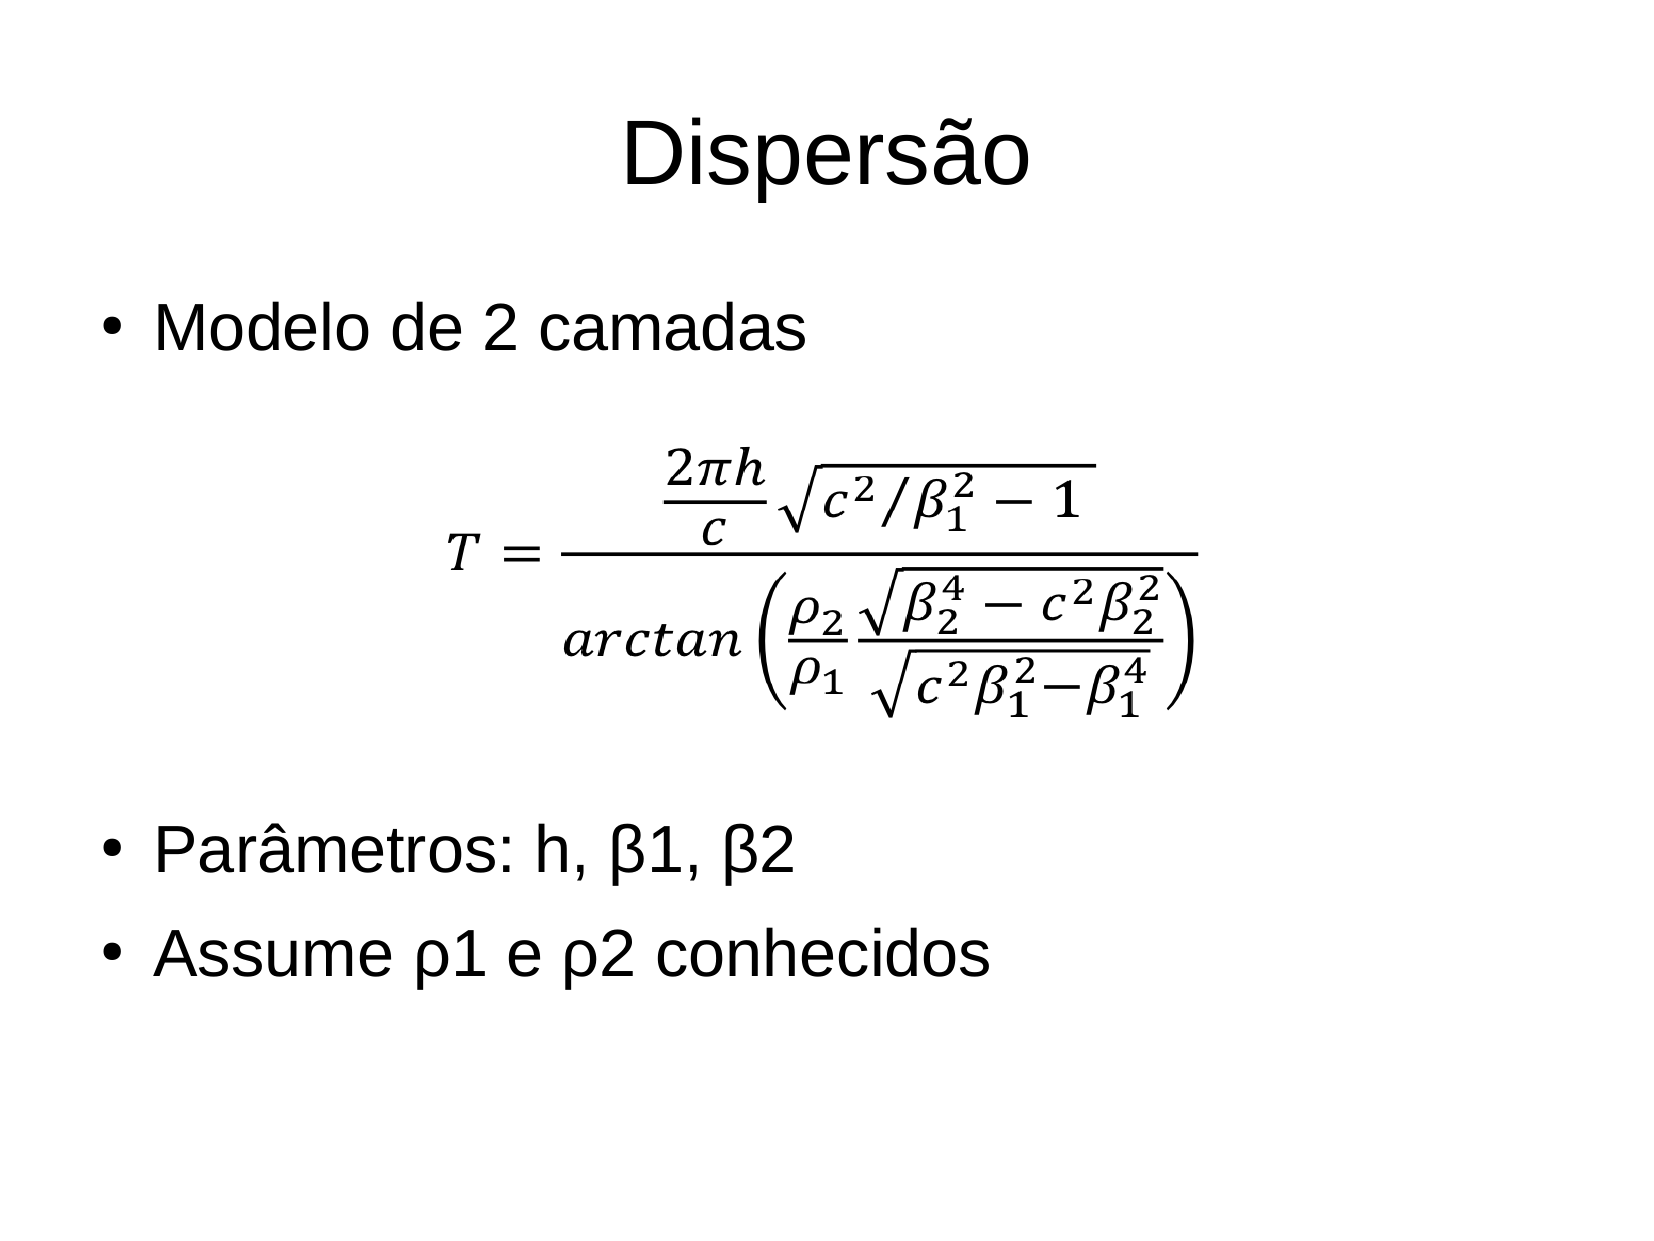

# Dispersão
Modelo de 2 camadas
Parâmetros: h, β1, β2
Assume ρ1 e ρ2 conhecidos